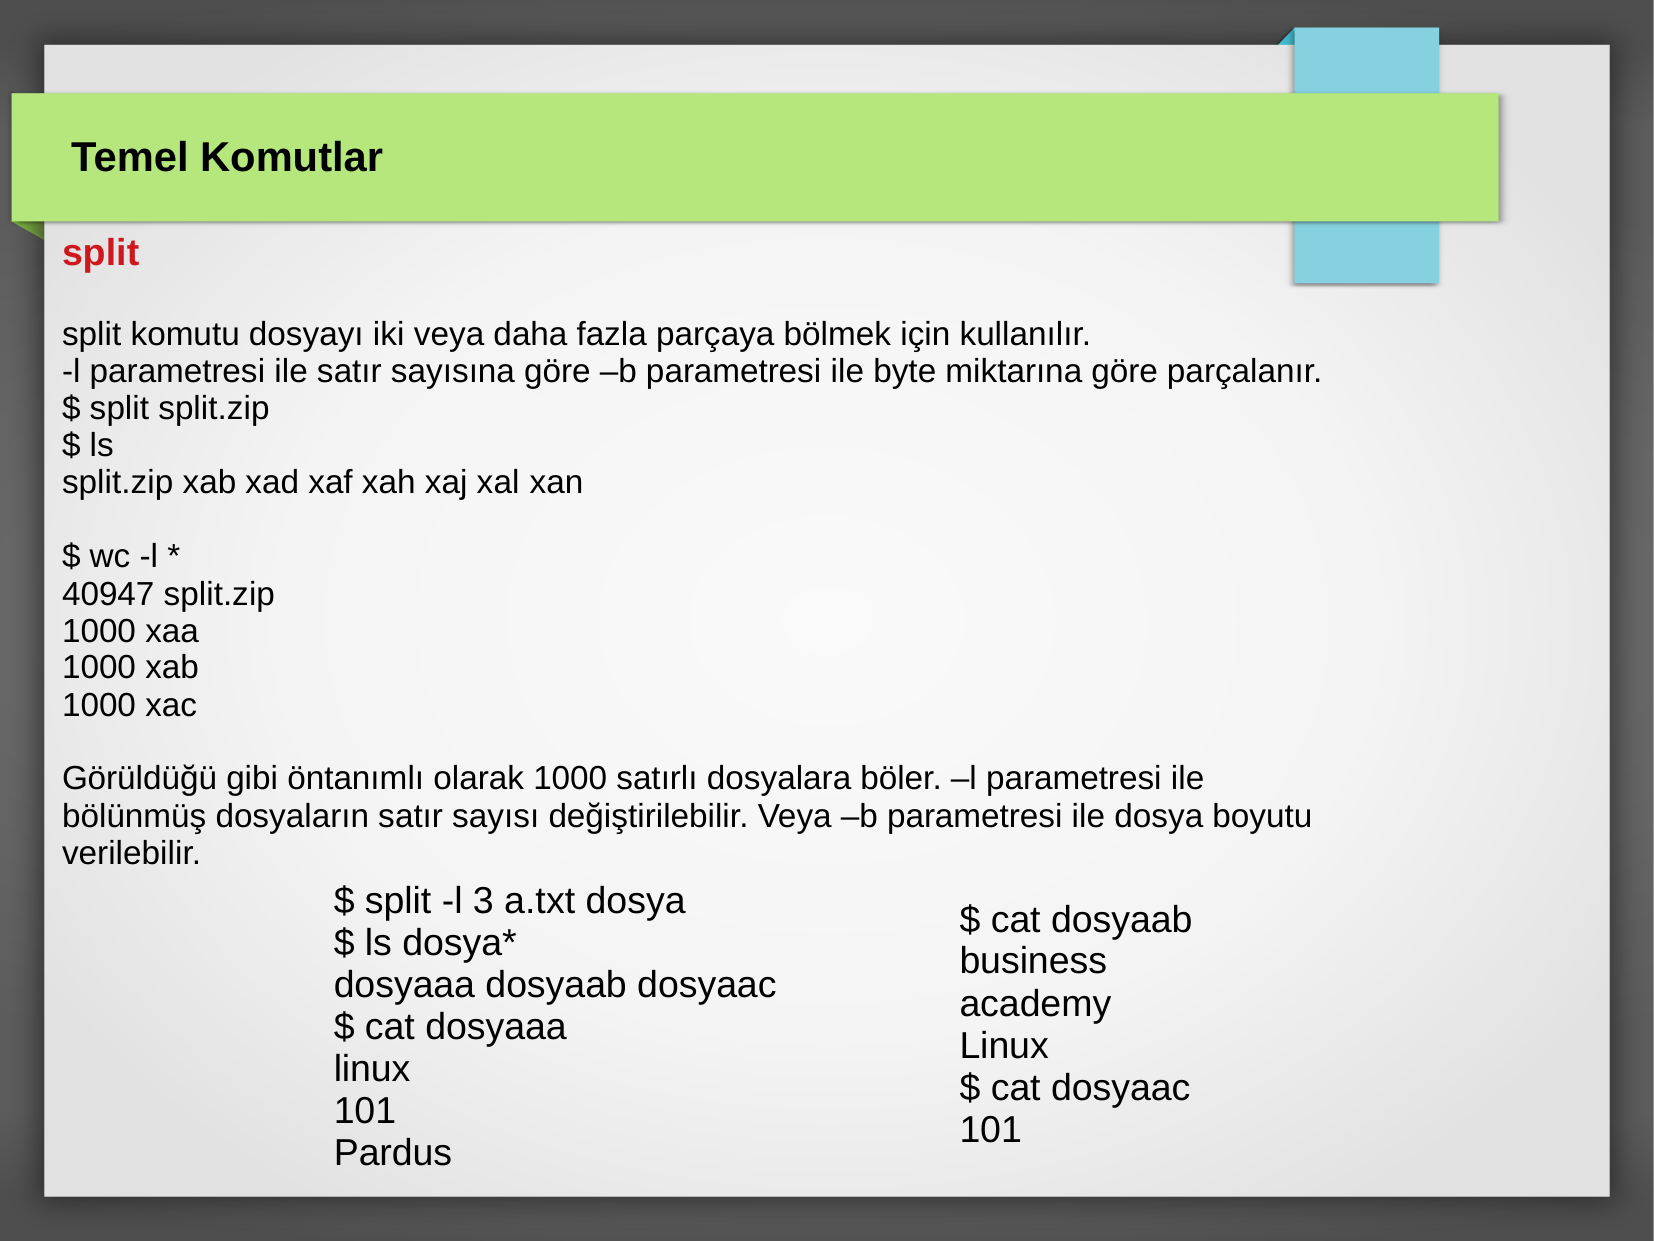

Temel Komutlar
split
split komutu dosyayı iki veya daha fazla parçaya bölmek için kullanılır.
-l parametresi ile satır sayısına göre –b parametresi ile byte miktarına göre parçalanır.
$ split split.zip
$ ls
split.zip xab xad xaf xah xaj xal xan
$ wc -l *
40947 split.zip
1000 xaa
1000 xab
1000 xac
Görüldüğü gibi öntanımlı olarak 1000 satırlı dosyalara böler. –l parametresi ile
bölünmüş dosyaların satır sayısı değiştirilebilir. Veya –b parametresi ile dosya boyutu
verilebilir.
$ split -l 3 a.txt dosya
$ ls dosya*
dosyaaa dosyaab dosyaac
$ cat dosyaaa
linux
101
Pardus
$ cat dosyaab
business
academy
Linux
$ cat dosyaac
101